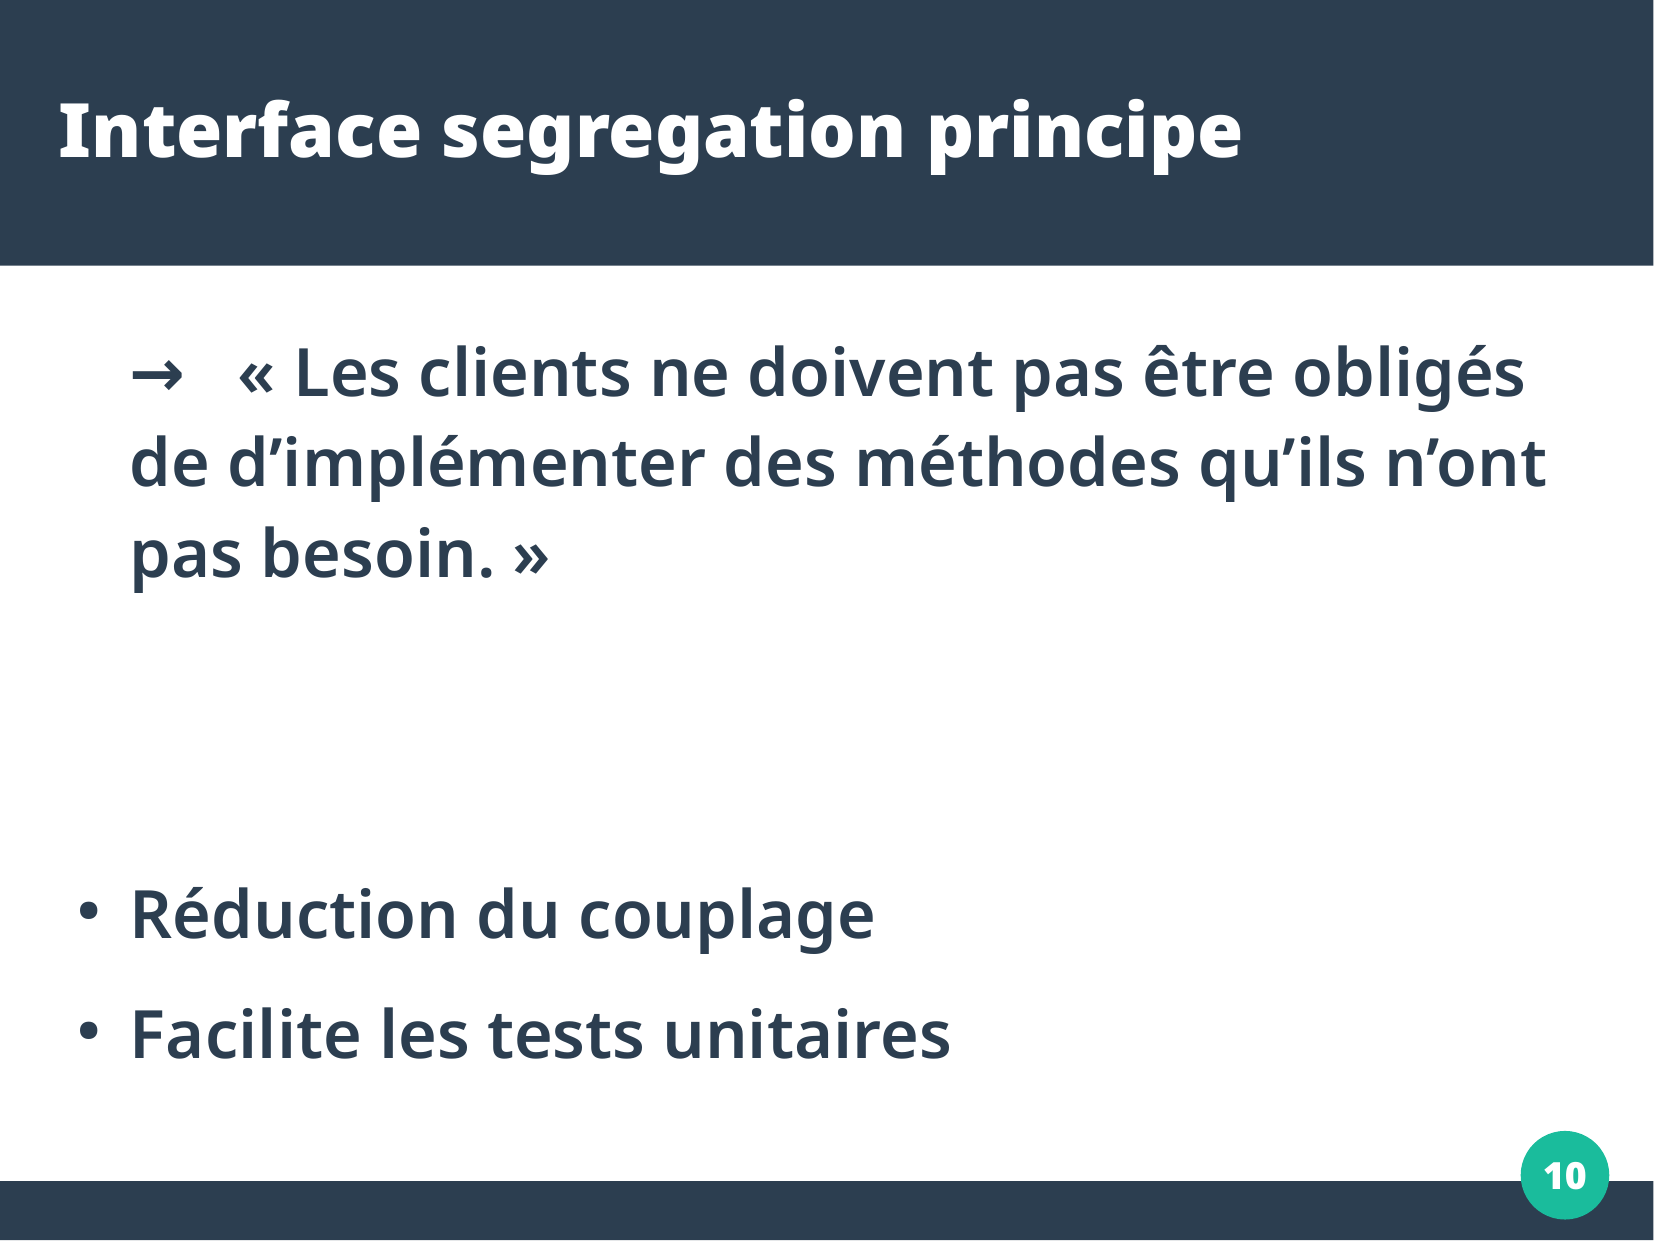

# Interface segregation principe
→ « Les clients ne doivent pas être obligés de d’implémenter des méthodes qu’ils n’ont pas besoin. »
Réduction du couplage
Facilite les tests unitaires
10